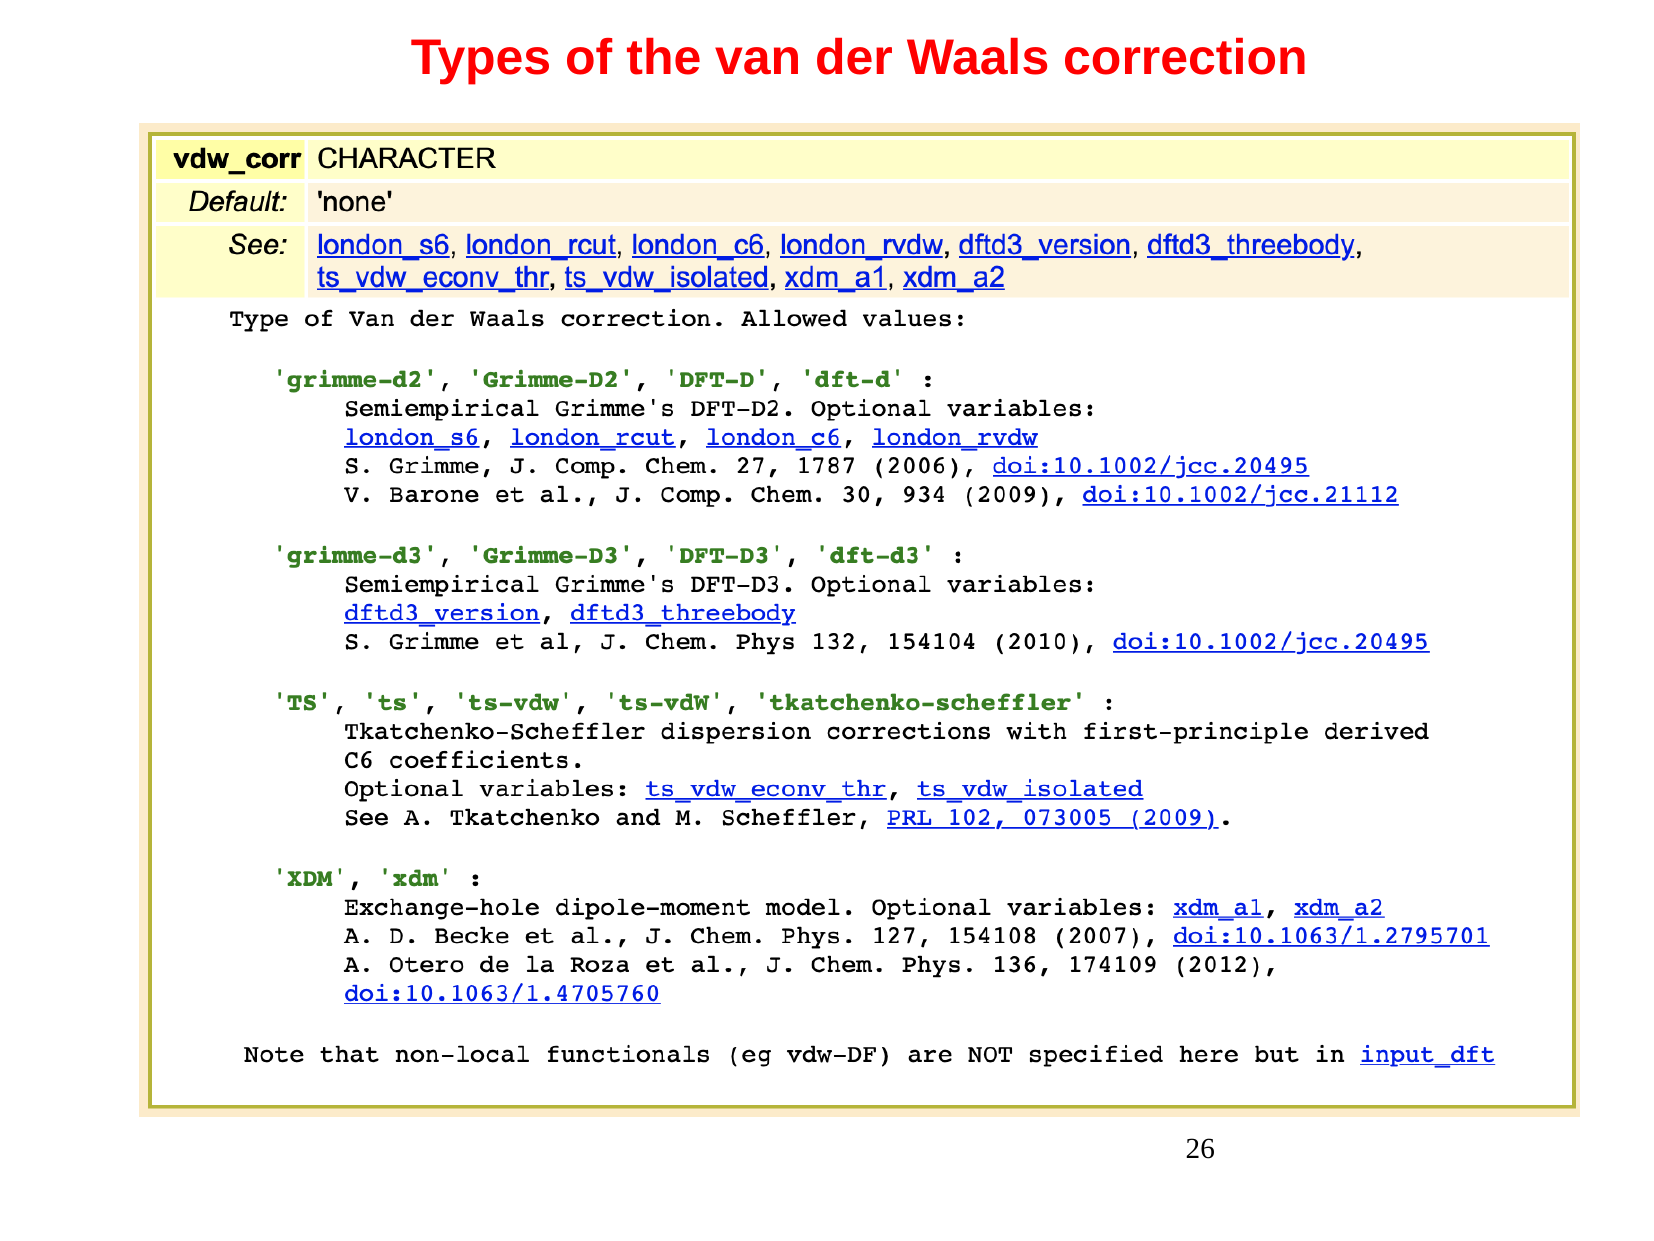

# Types of the van der Waals correction